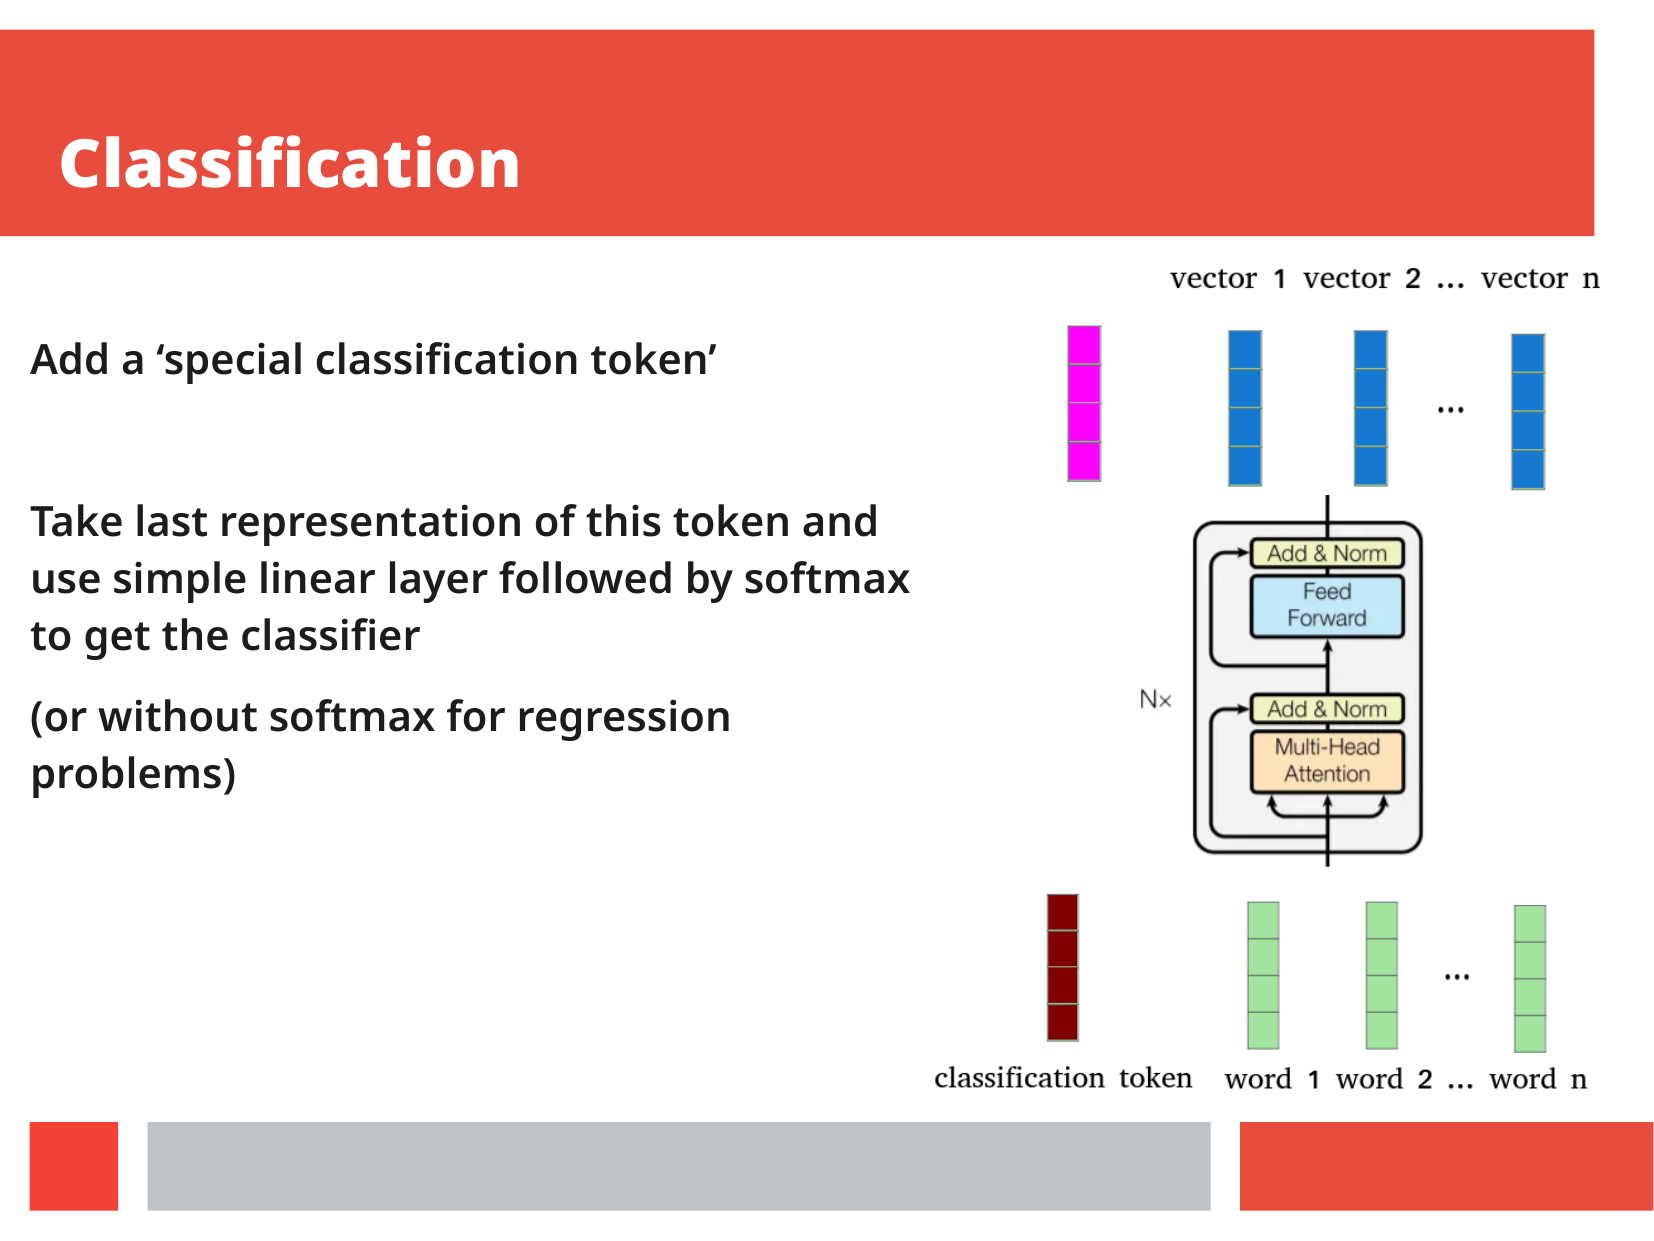

# Classification
Add a ‘special classification token’
Take last representation of this token and use simple linear layer followed by softmax to get the classifier
(or without softmax for regression problems)